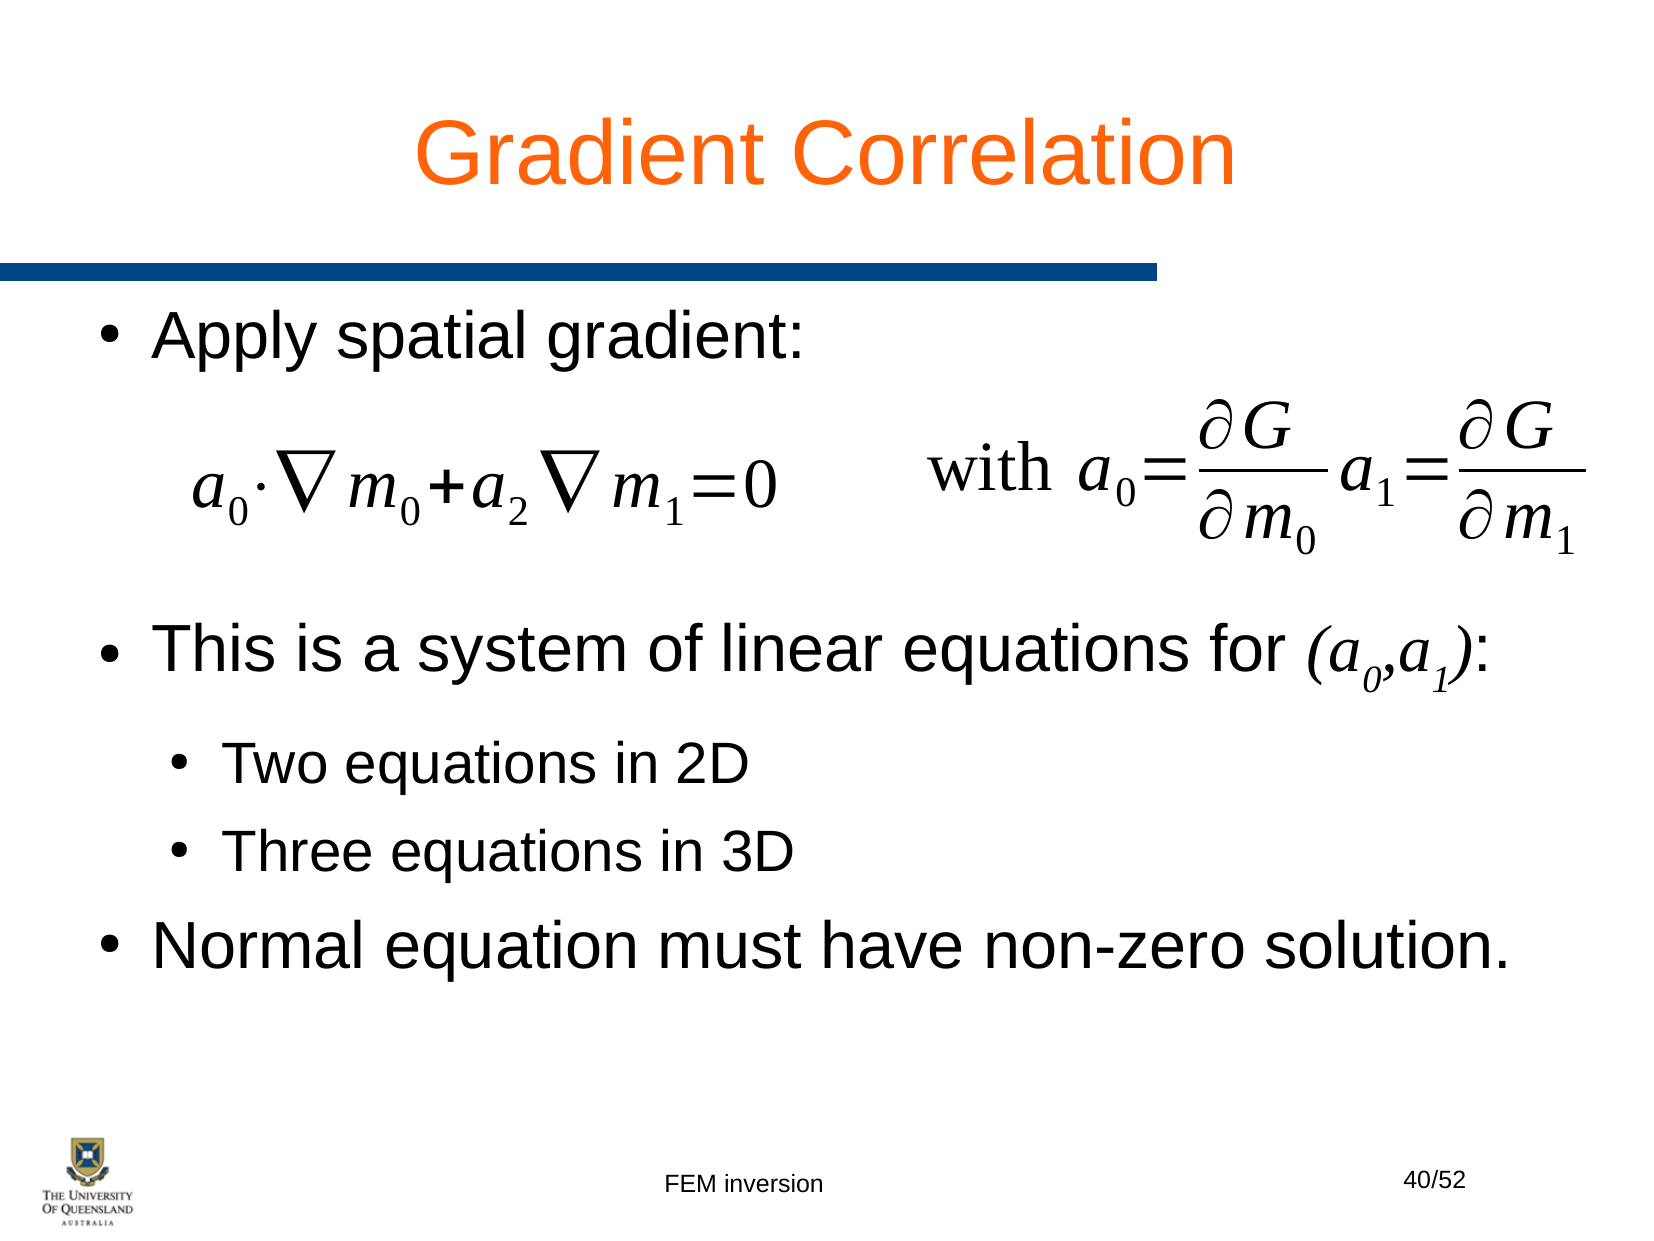

# Gradient Correlation
Apply spatial gradient:
This is a system of linear equations for (a0,a1):
Two equations in 2D
Three equations in 3D
Normal equation must have non-zero solution.